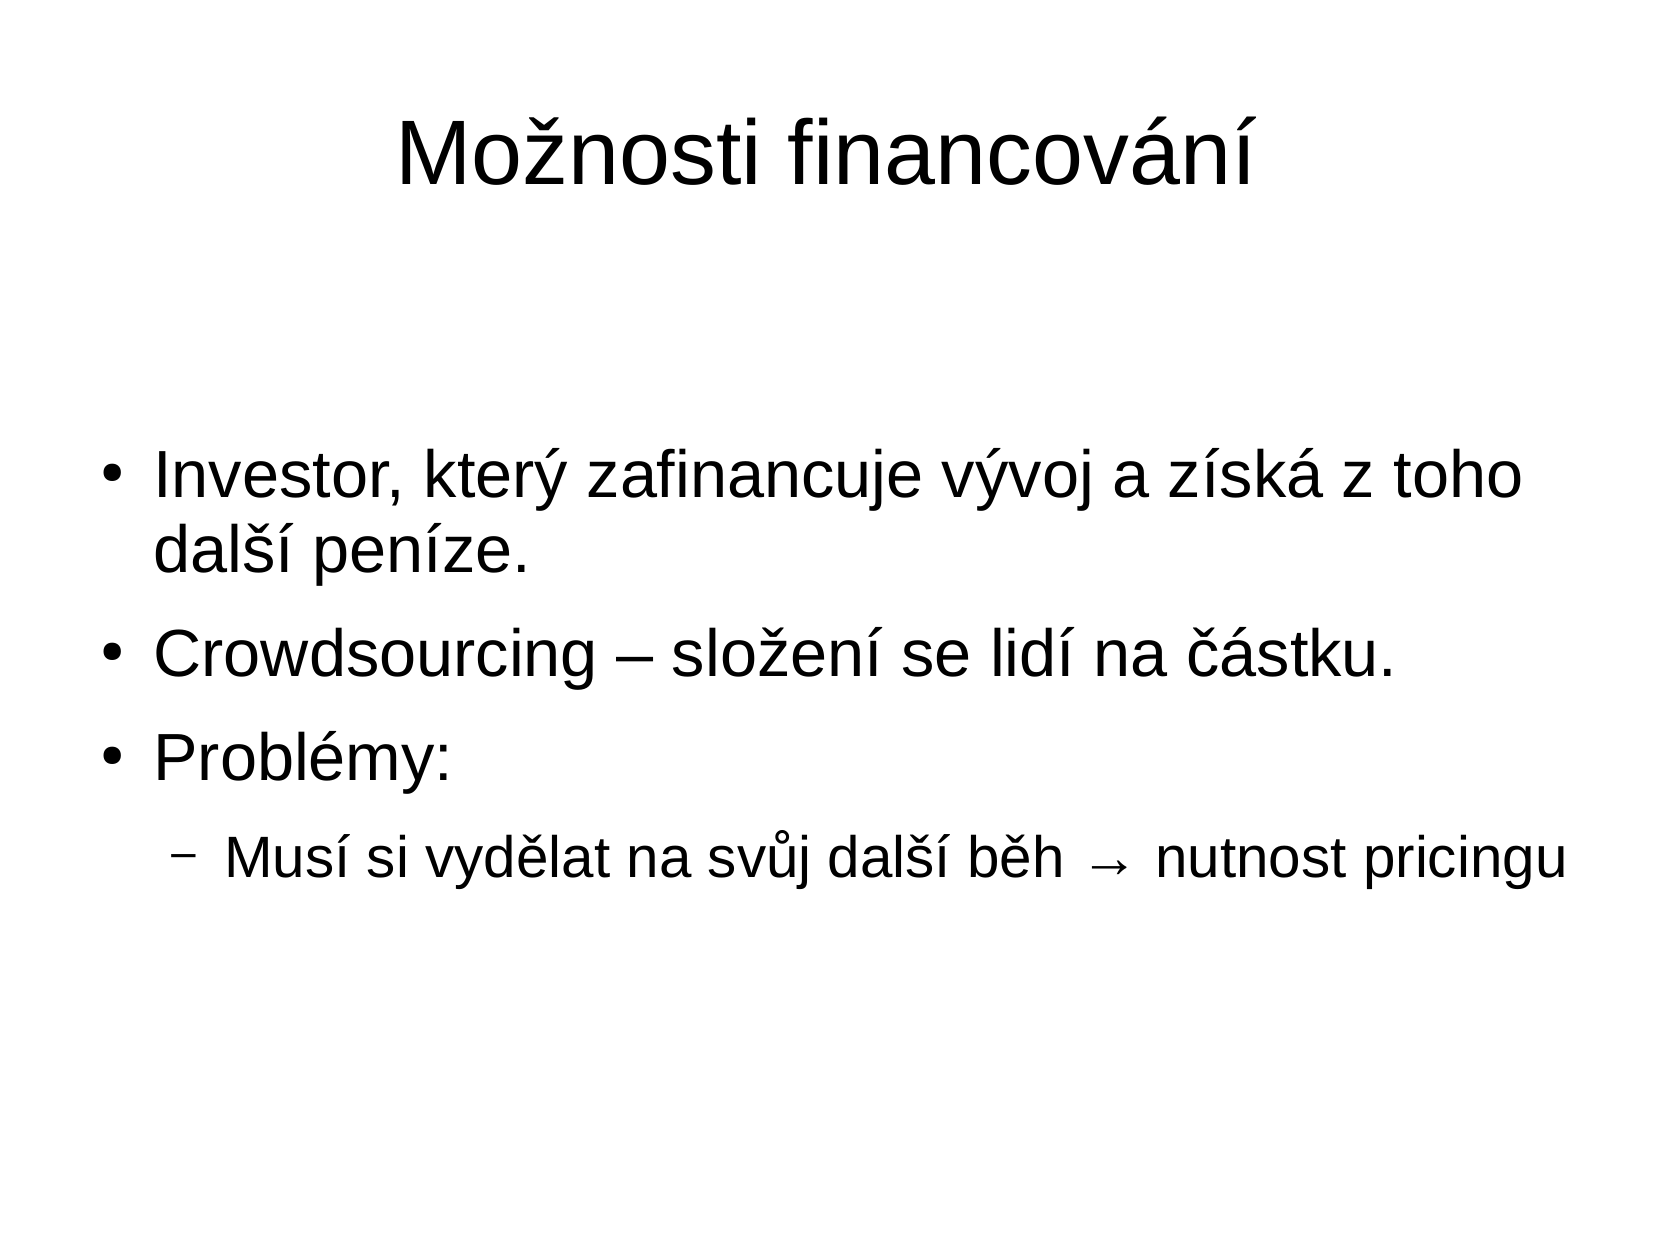

# Možnosti financování
Investor, který zafinancuje vývoj a získá z toho další peníze.
Crowdsourcing – složení se lidí na částku.
Problémy:
Musí si vydělat na svůj další běh → nutnost pricingu